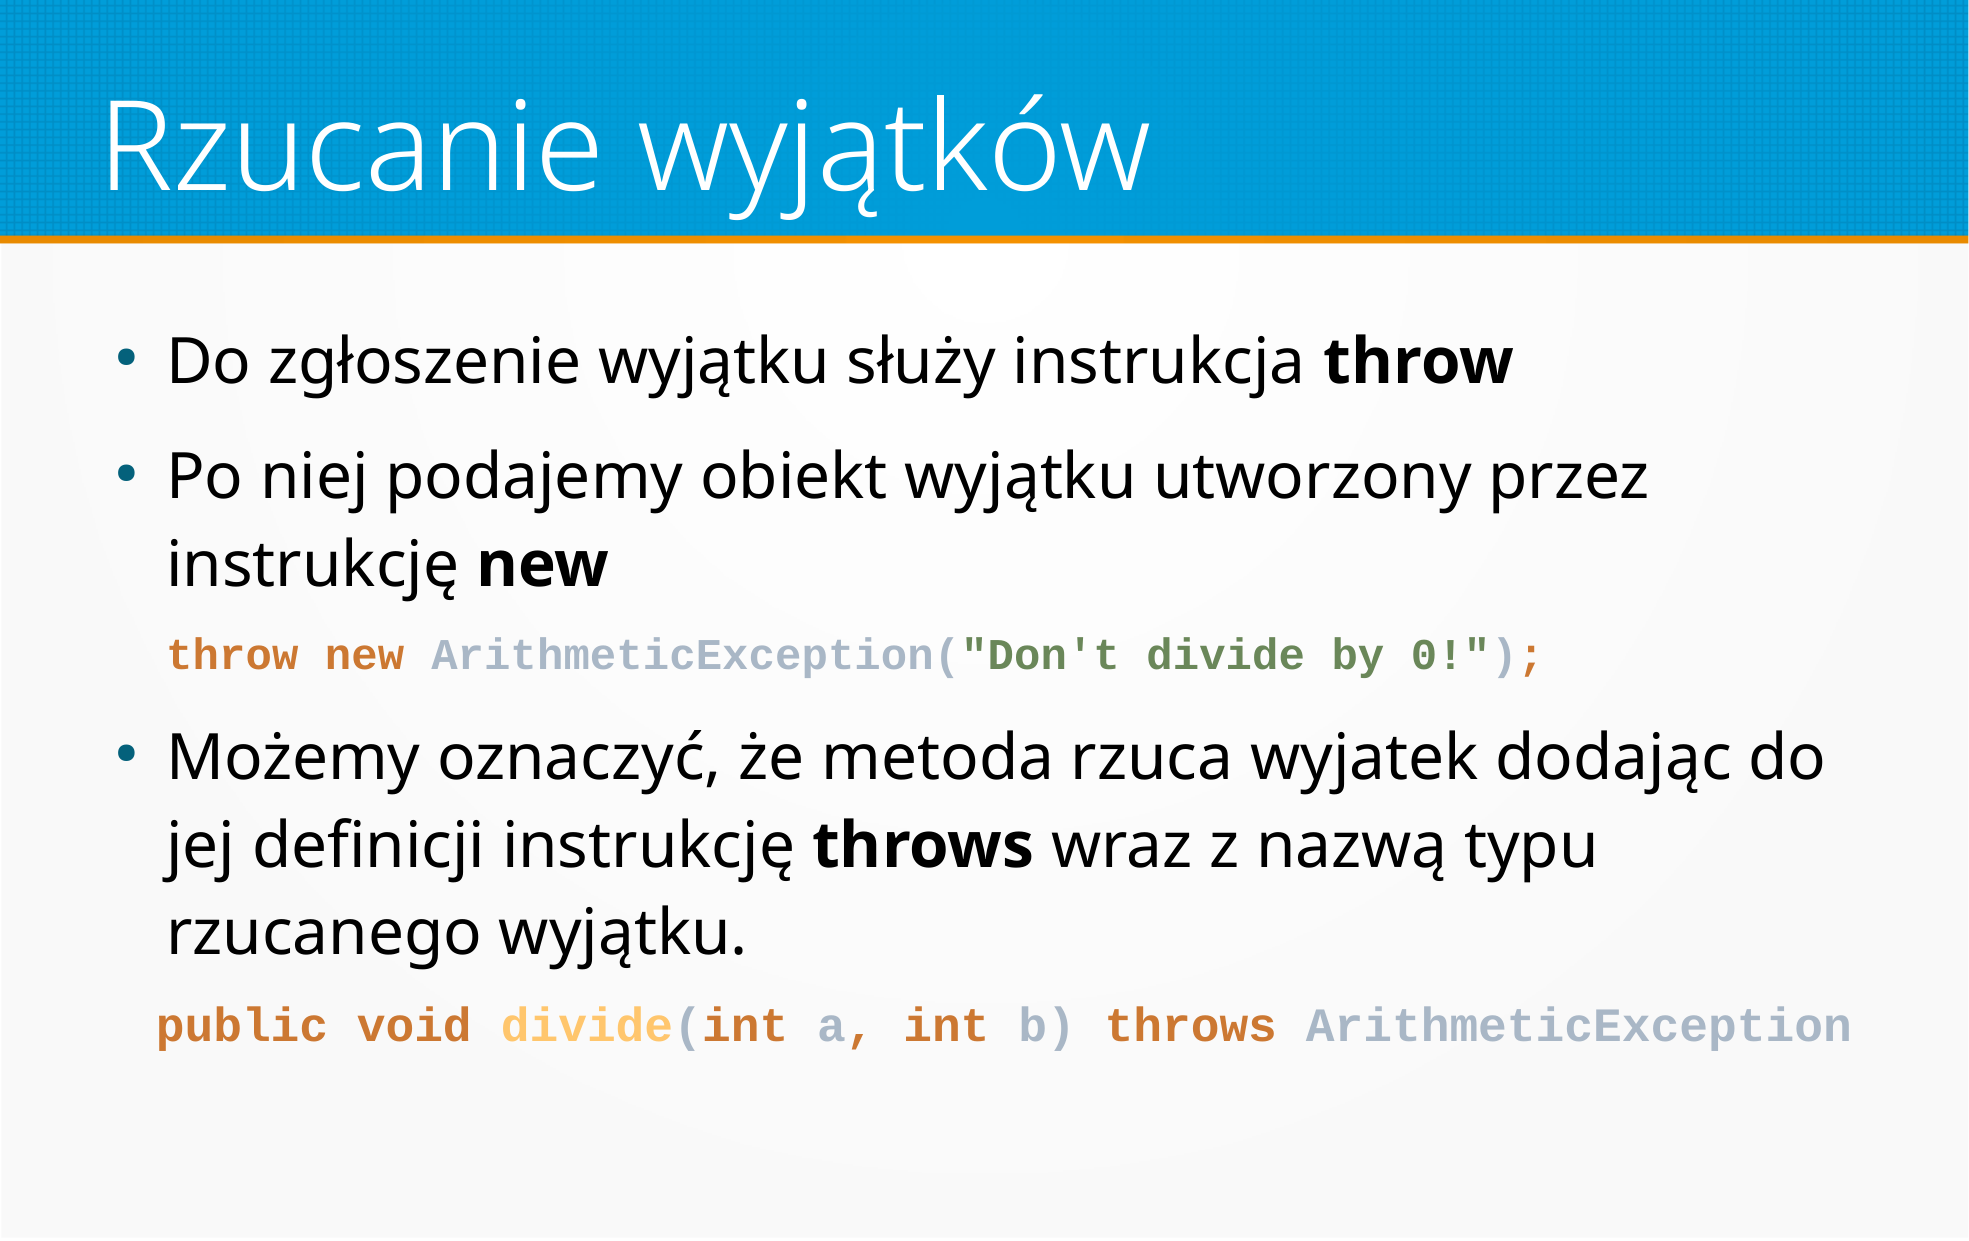

# Rzucanie wyjątków
Do zgłoszenie wyjątku służy instrukcja throw
Po niej podajemy obiekt wyjątku utworzony przez instrukcję new
throw new ArithmeticException("Don't divide by 0!");
Możemy oznaczyć, że metoda rzuca wyjatek dodając do jej definicji instrukcję throws wraz z nazwą typu rzucanego wyjątku.
 public void divide(int a, int b) throws ArithmeticException